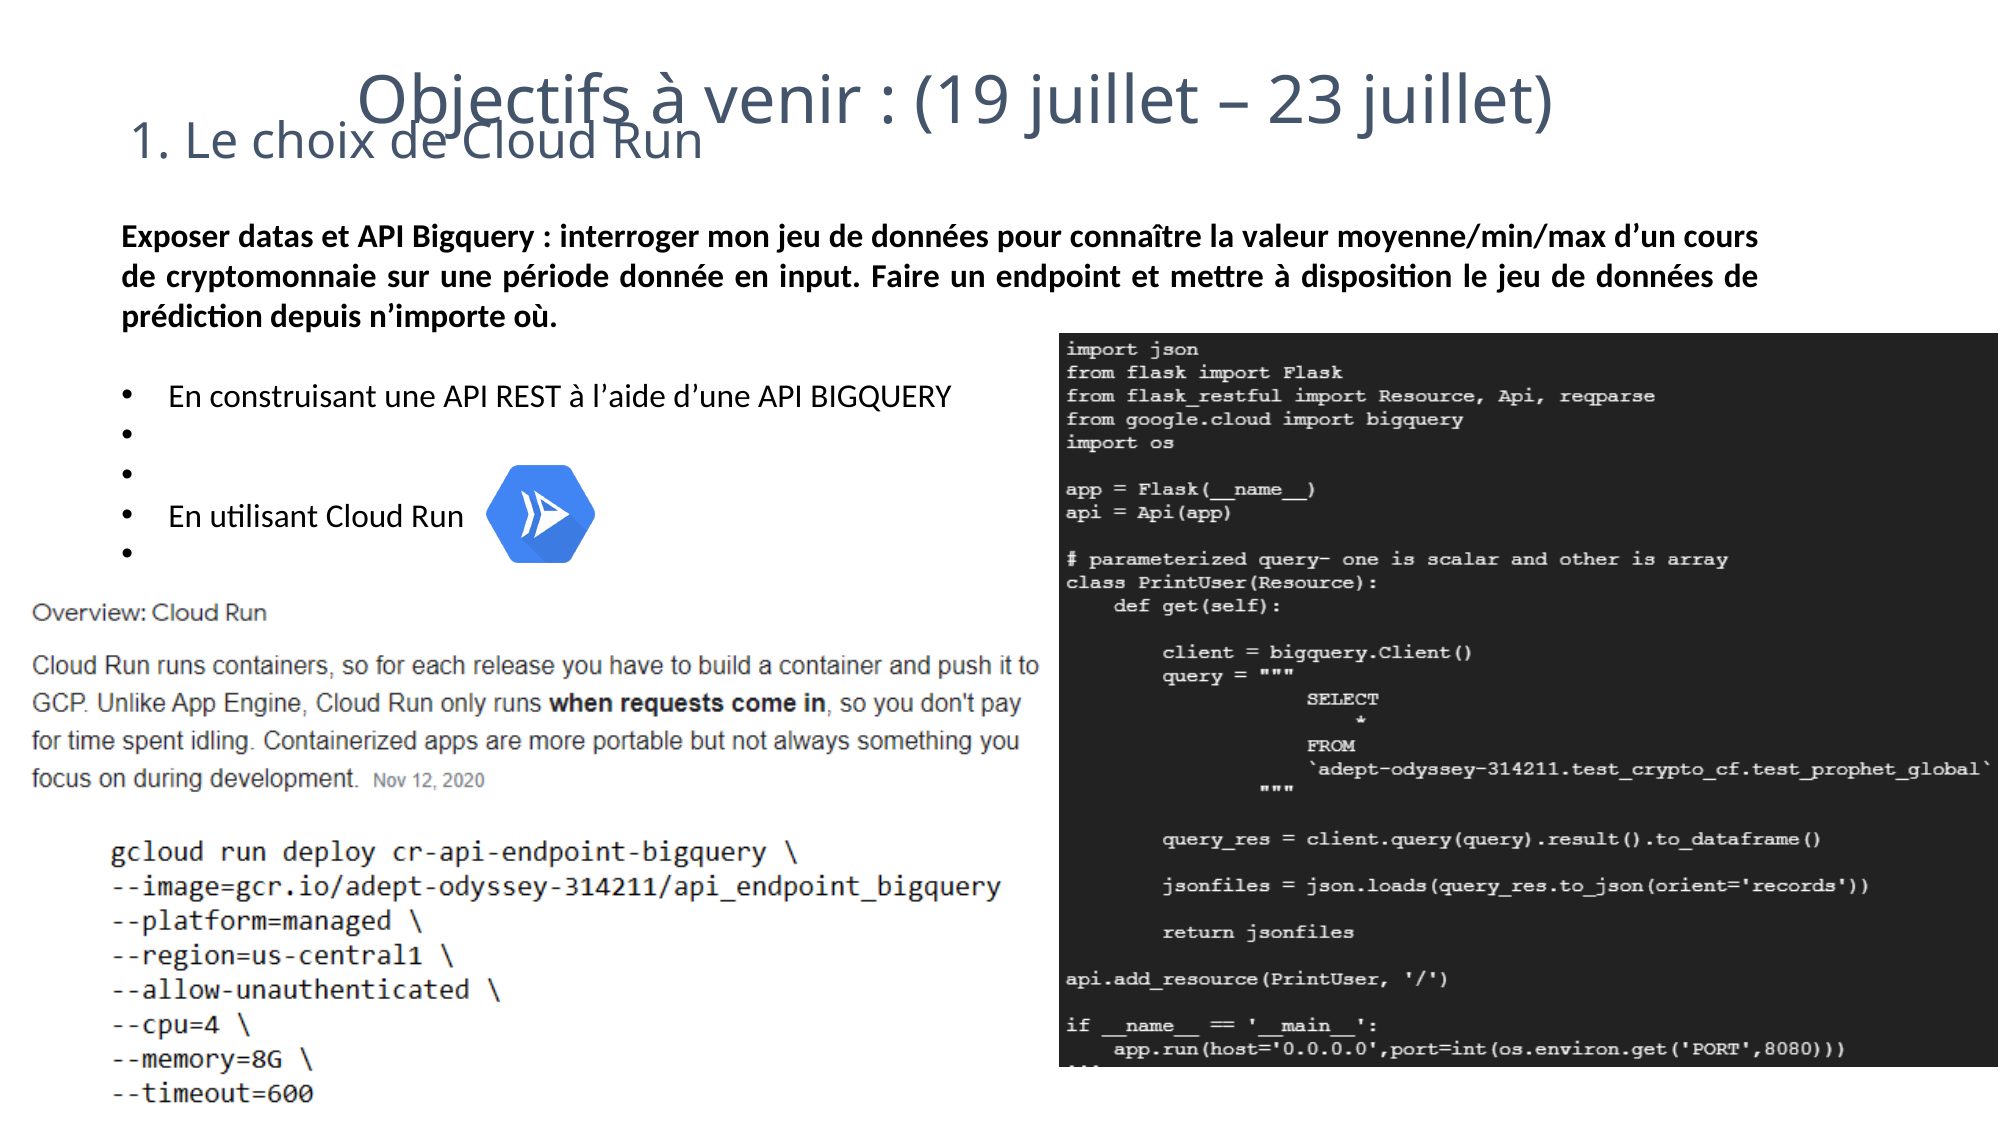

# Objectifs à venir : (19 juillet – 23 juillet)
1. Le choix de Cloud Run
Exposer datas et API Bigquery : interroger mon jeu de données pour connaître la valeur moyenne/min/max d’un cours de cryptomonnaie sur une période donnée en input. Faire un endpoint et mettre à disposition le jeu de données de prédiction depuis n’importe où.
En construisant une API REST à l’aide d’une API BIGQUERY
En utilisant Cloud Run